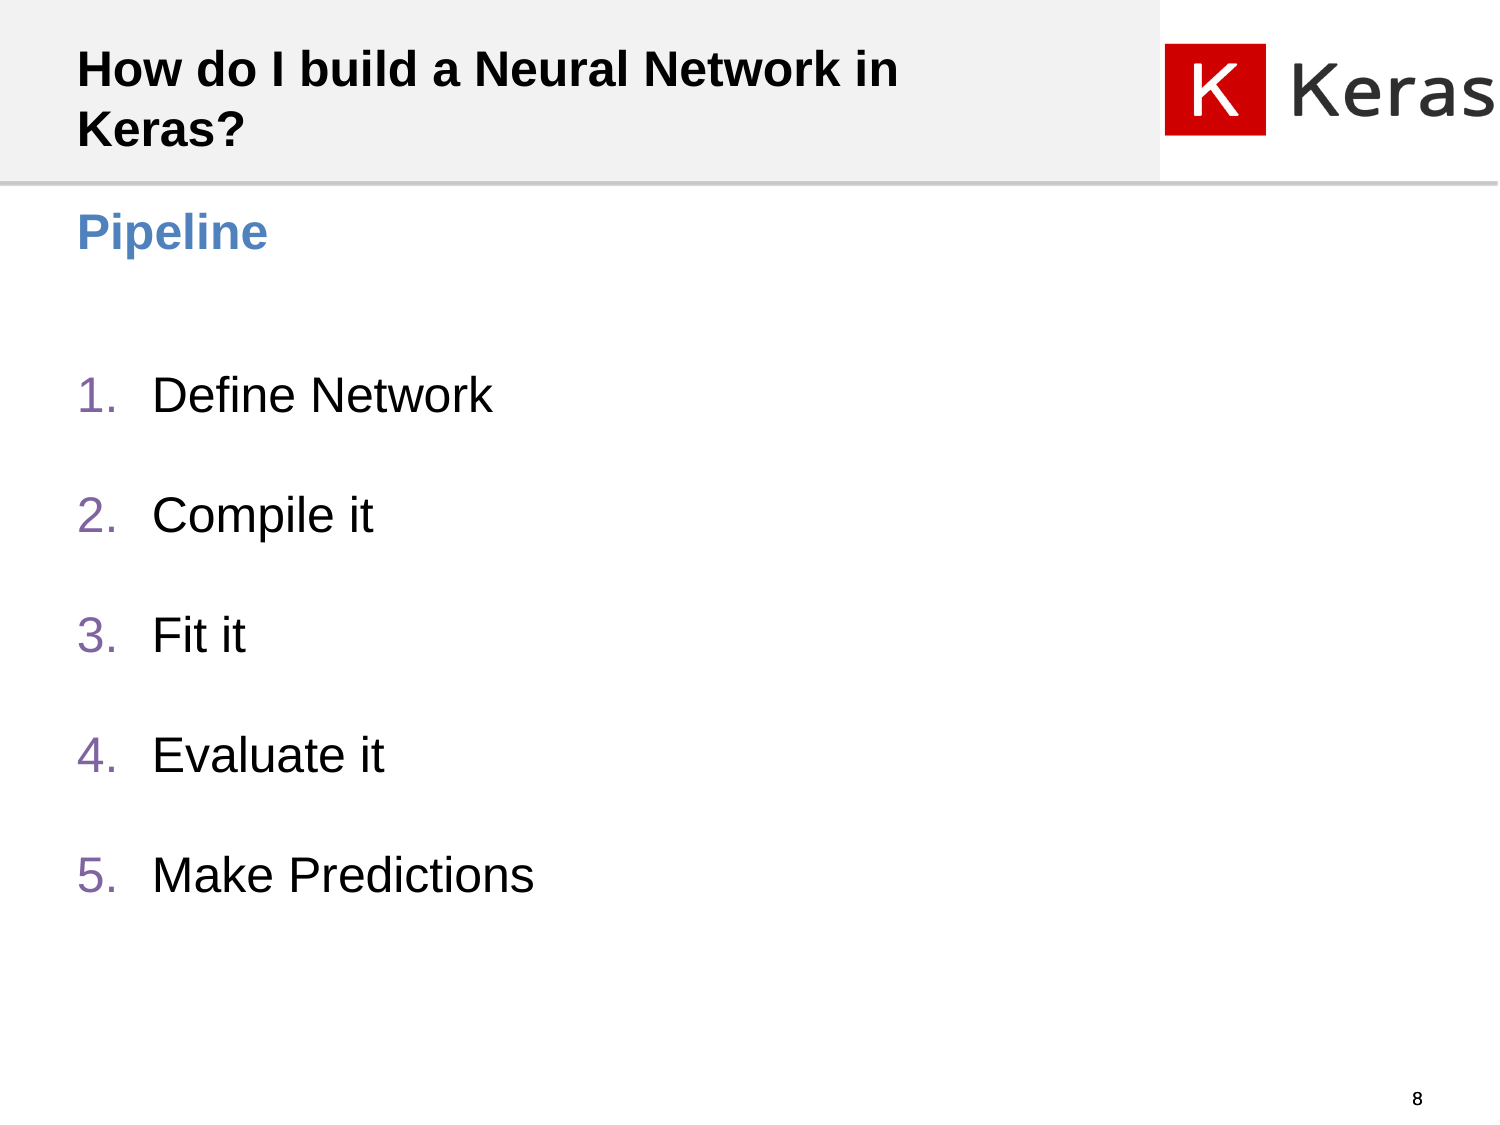

How do I build a Neural Network in Keras?
Pipeline
Define Network
Compile it
Fit it
Evaluate it
Make Predictions